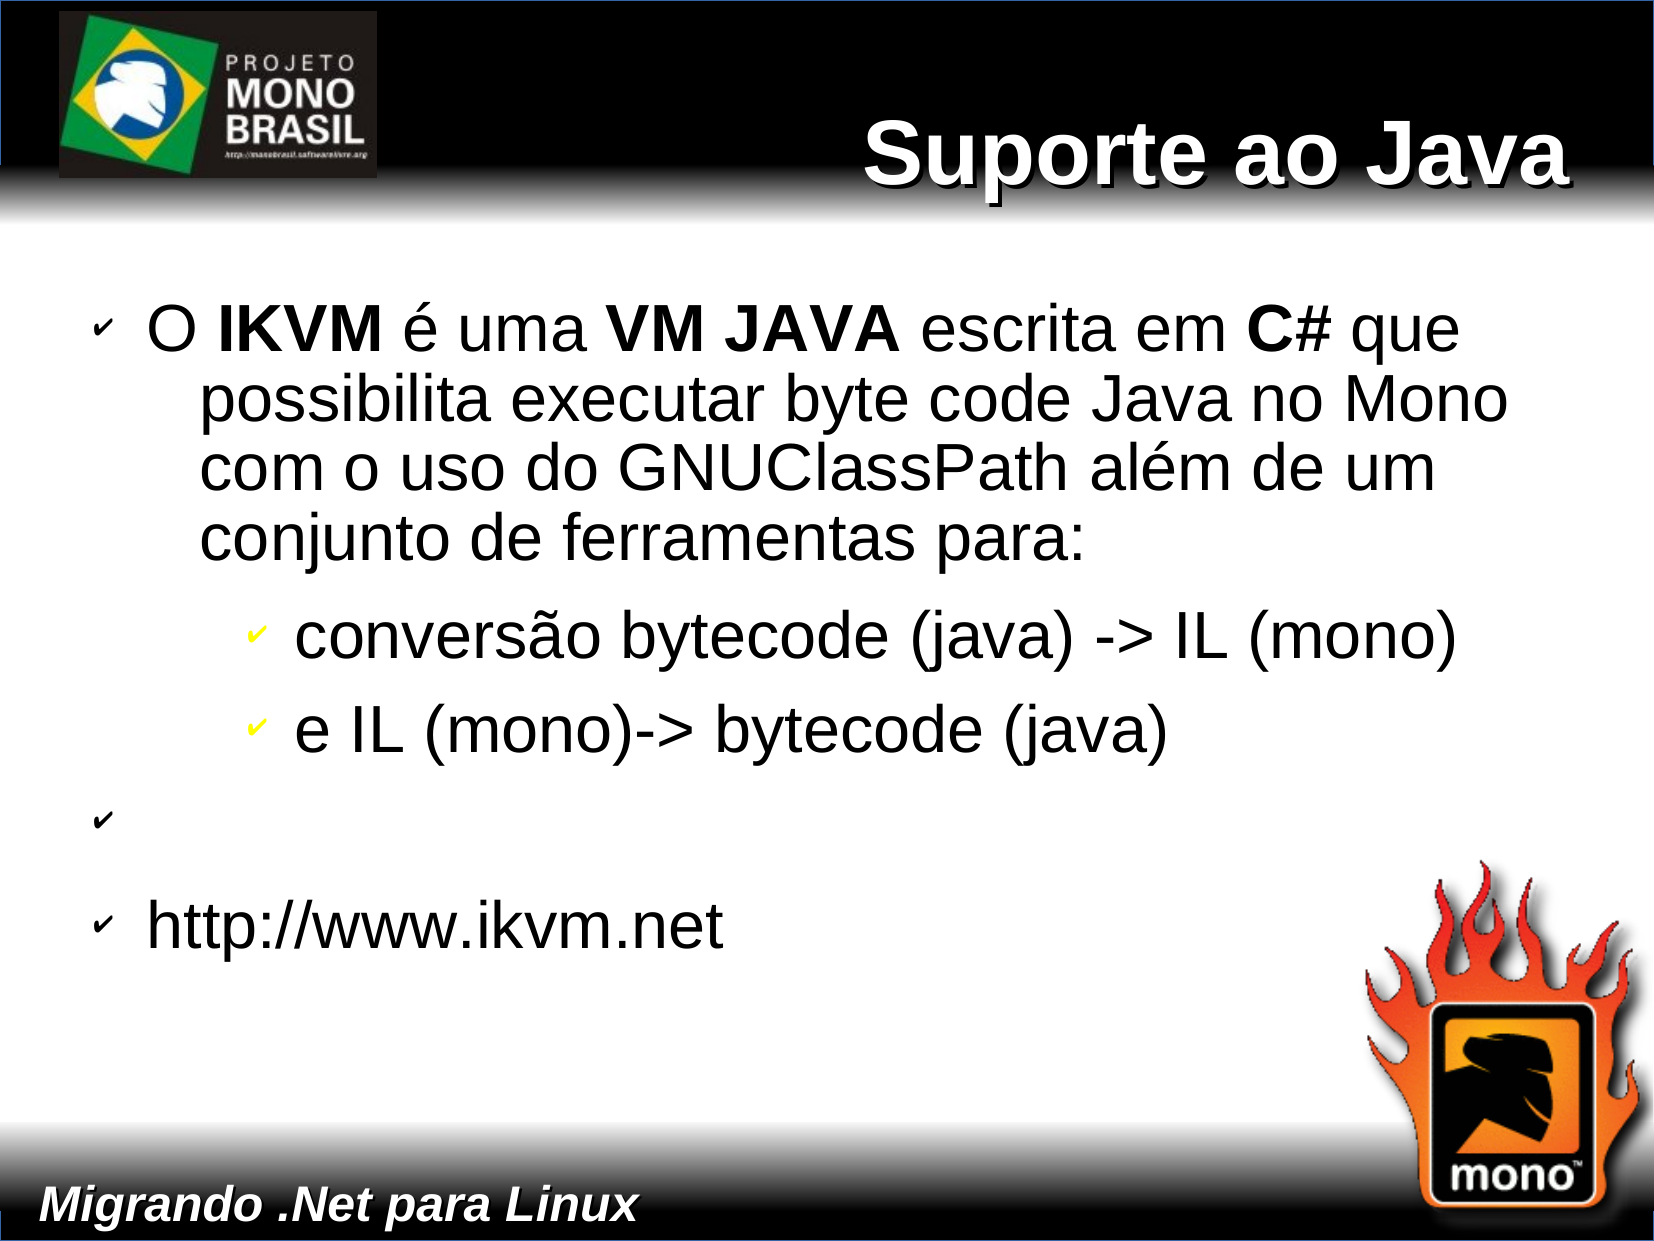

# Suporte ao Java
O IKVM é uma VM JAVA escrita em C# que possibilita executar byte code Java no Mono com o uso do GNUClassPath além de um conjunto de ferramentas para:
conversão bytecode (java) -> IL (mono)
e IL (mono)-> bytecode (java)
http://www.ikvm.net
Migrando .Net para Linux